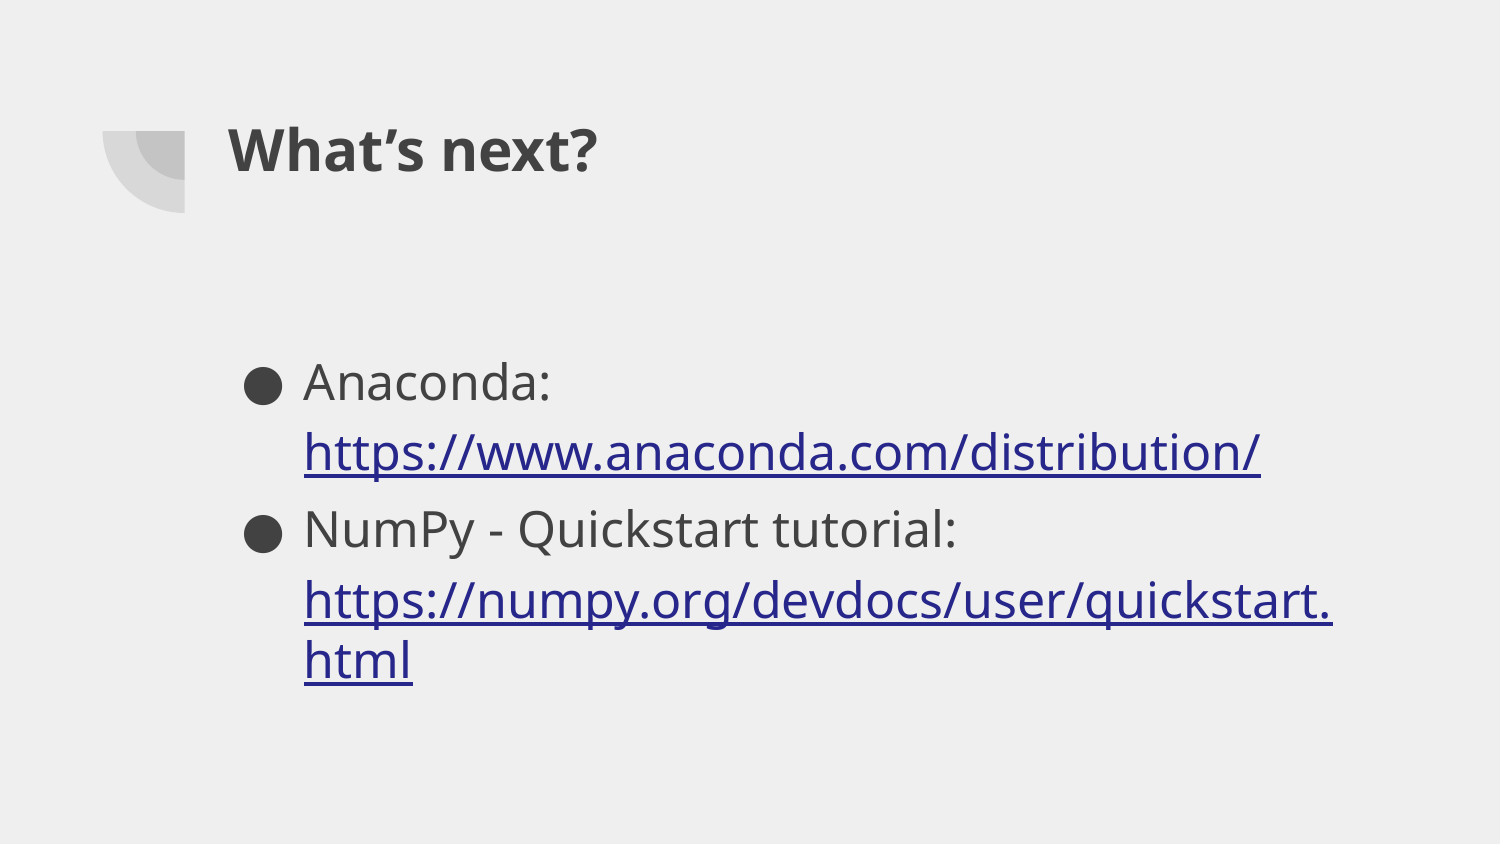

# What’s next?
Anaconda: https://www.anaconda.com/distribution/
NumPy - Quickstart tutorial: https://numpy.org/devdocs/user/quickstart.html